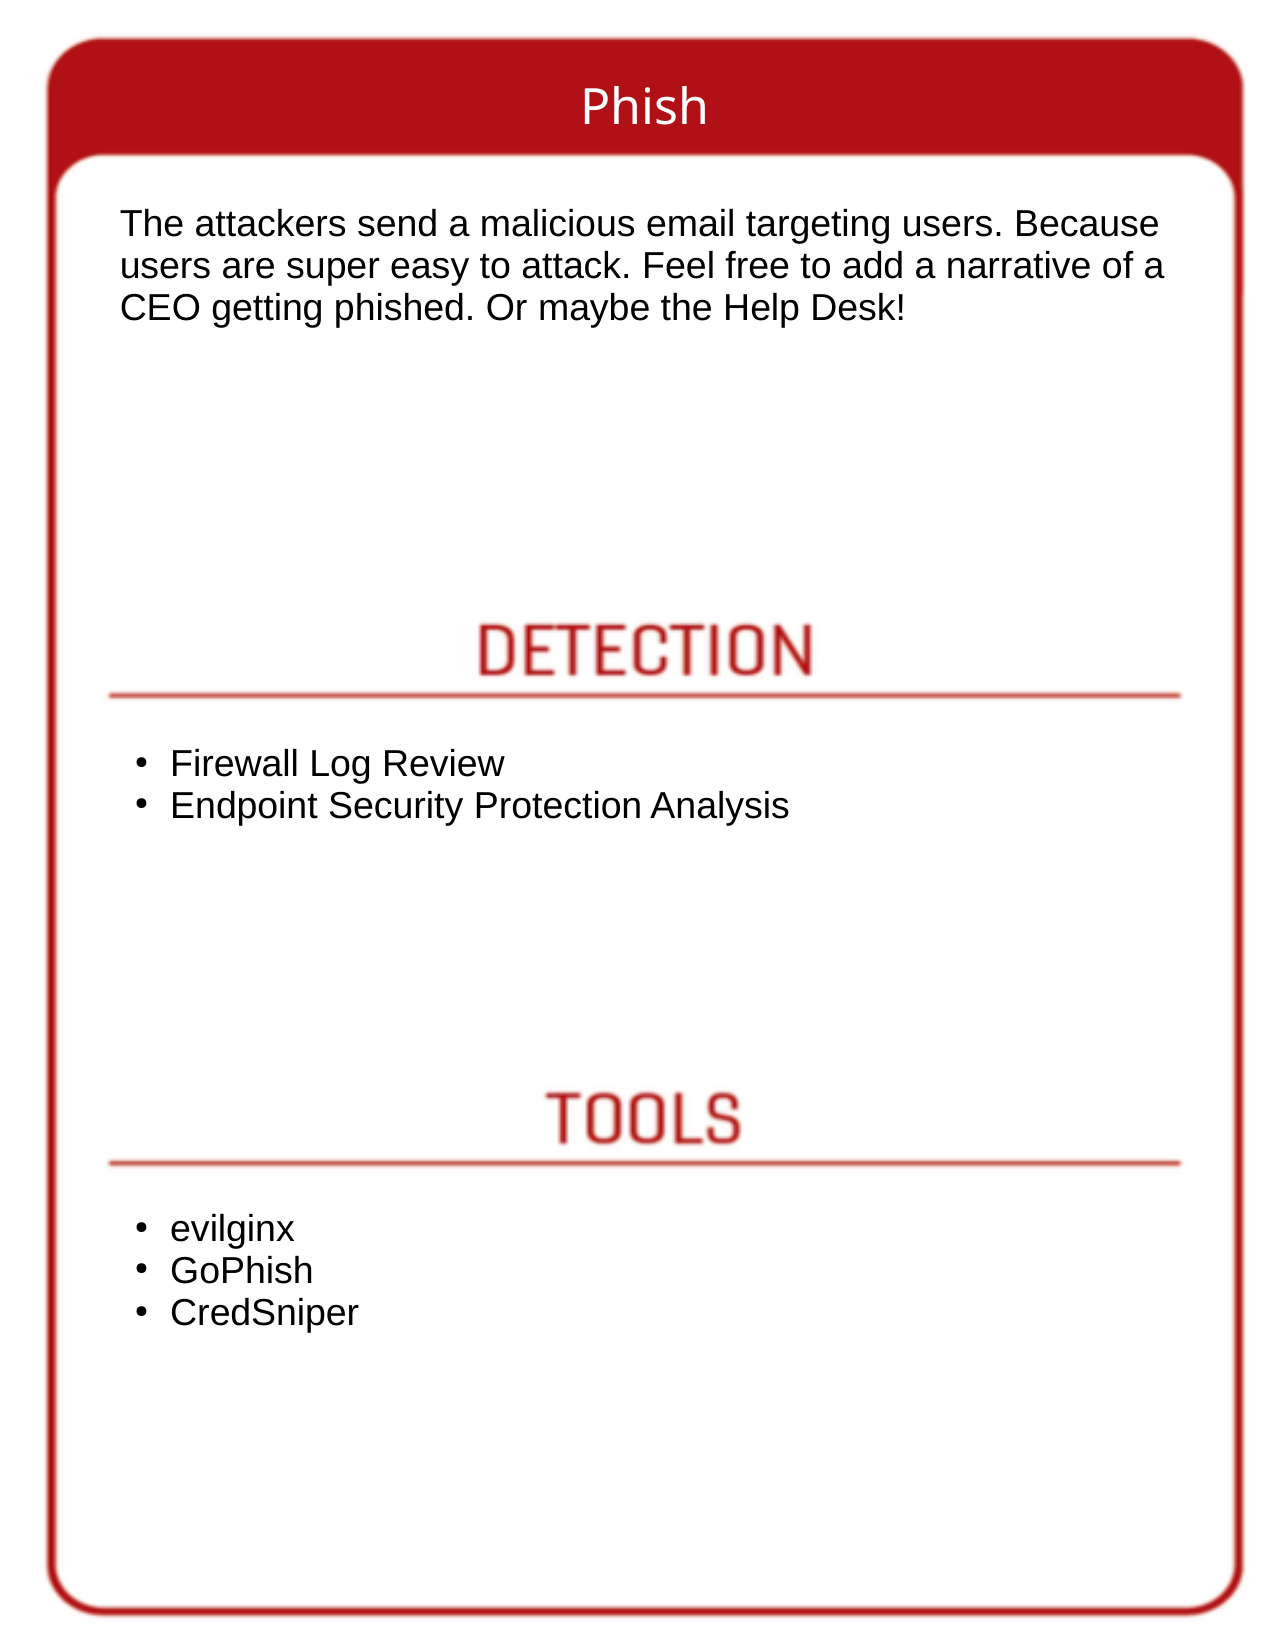

Phish
The attackers send a malicious email targeting users. Because users are super easy to attack. Feel free to add a narrative of a CEO getting phished. Or maybe the Help Desk!
Firewall Log Review
Endpoint Security Protection Analysis
evilginx
GoPhish
CredSniper